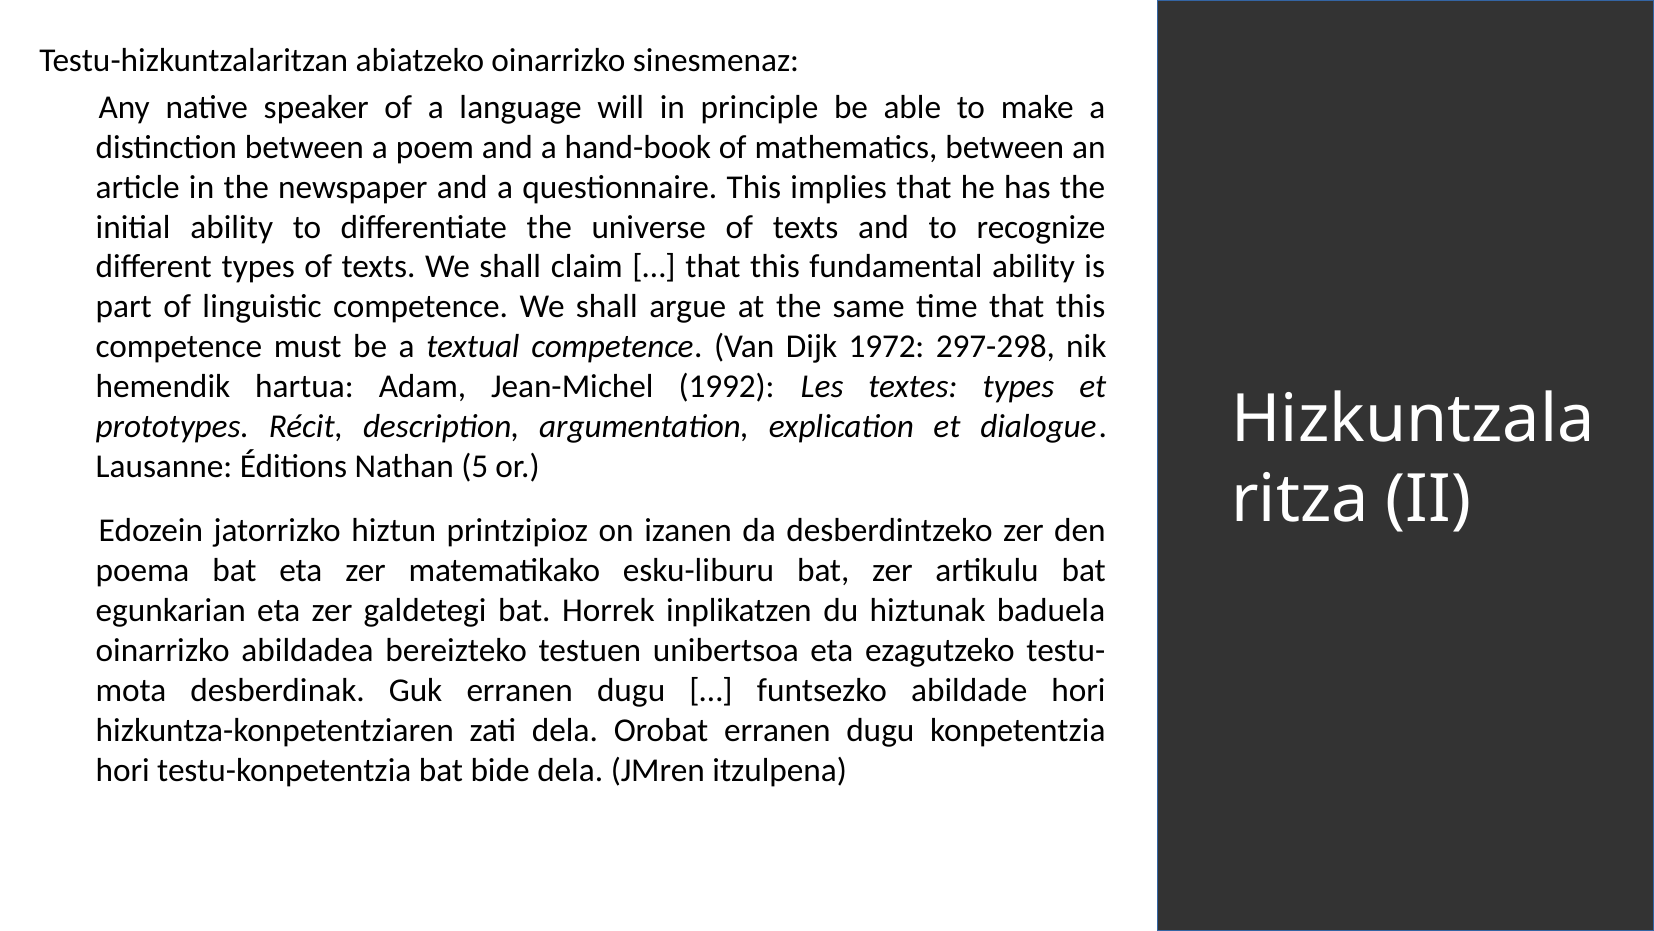

# Testu-hizkuntzalaritzan abiatzeko oinarrizko sinesmenaz:
Any native speaker of a language will in principle be able to make a distinction between a poem and a hand-book of mathematics, between an article in the newspaper and a questionnaire. This implies that he has the initial ability to differentiate the universe of texts and to recognize different types of texts. We shall claim […] that this fundamental ability is part of linguistic competence. We shall argue at the same time that this competence must be a textual competence. (Van Dijk 1972: 297-298, nik hemendik hartua: Adam, Jean-Michel (1992): Les textes: types et prototypes. Récit, description, argumentation, explication et dialogue. Lausanne: Éditions Nathan (5 or.)
Edozein jatorrizko hiztun printzipioz on izanen da desberdintzeko zer den poema bat eta zer matematikako esku-liburu bat, zer artikulu bat egunkarian eta zer galdetegi bat. Horrek inplikatzen du hiztunak baduela oinarrizko abildadea bereizteko testuen unibertsoa eta ezagutzeko testu-mota desberdinak. Guk erranen dugu […] funtsezko abildade hori hizkuntza-konpetentziaren zati dela. Orobat erranen dugu konpetentzia hori testu-konpetentzia bat bide dela. (JMren itzulpena)
Hizkuntzalaritza (II)